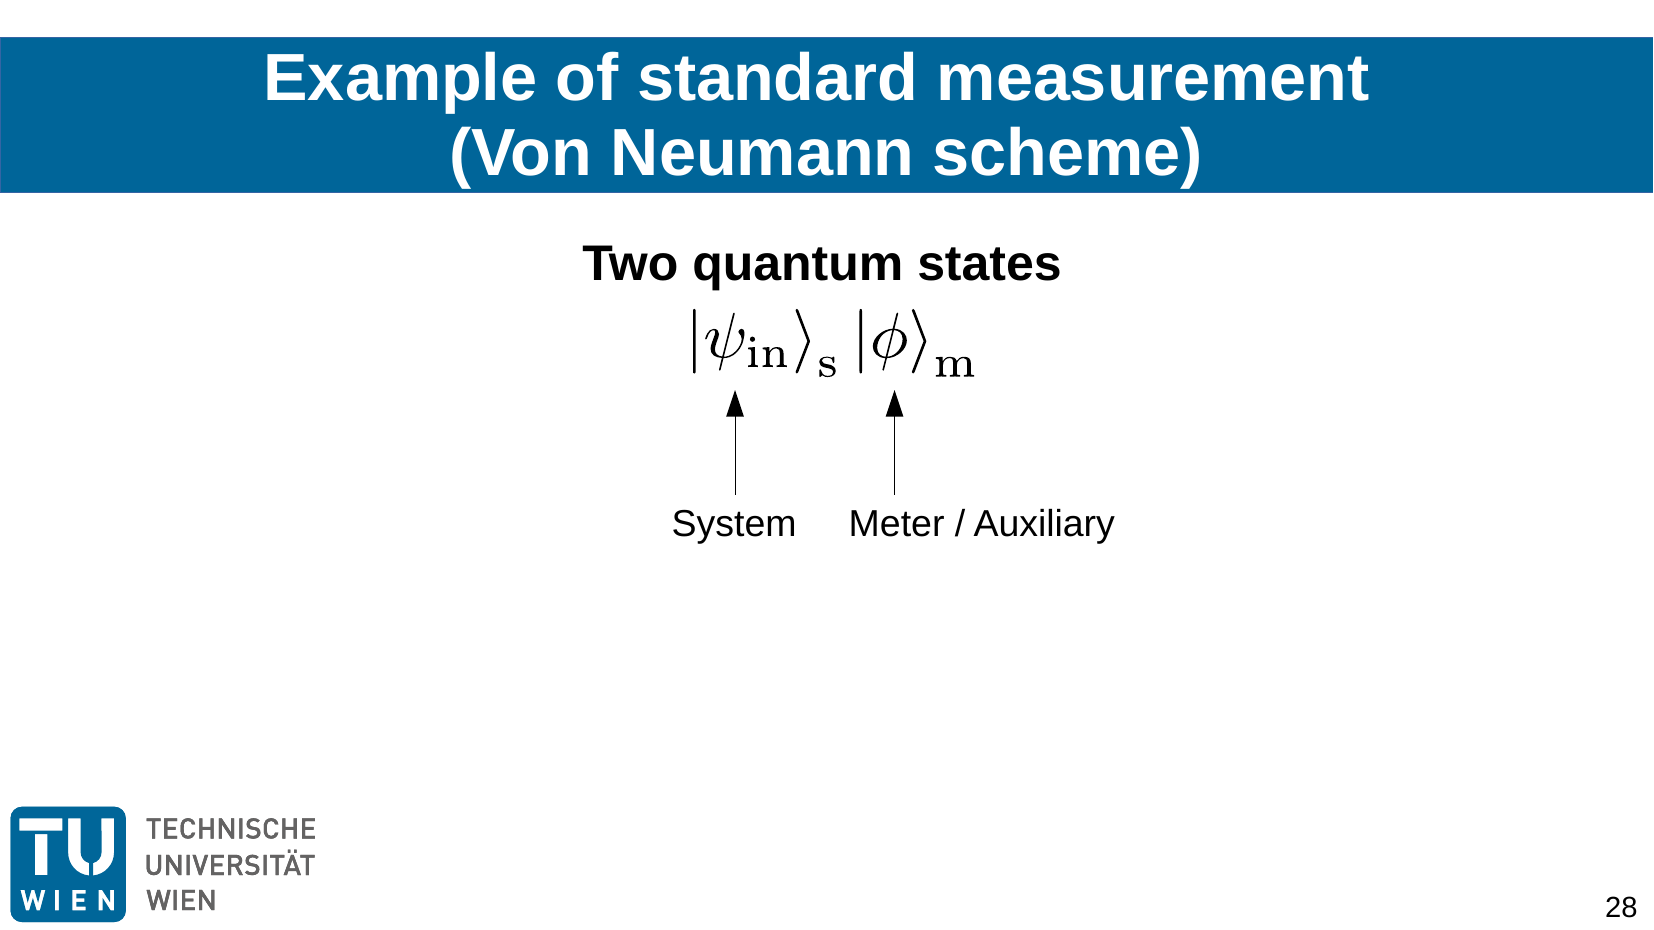

# Example of standard measurement (Von Neumann scheme)
Two quantum states
System
Meter / Auxiliary